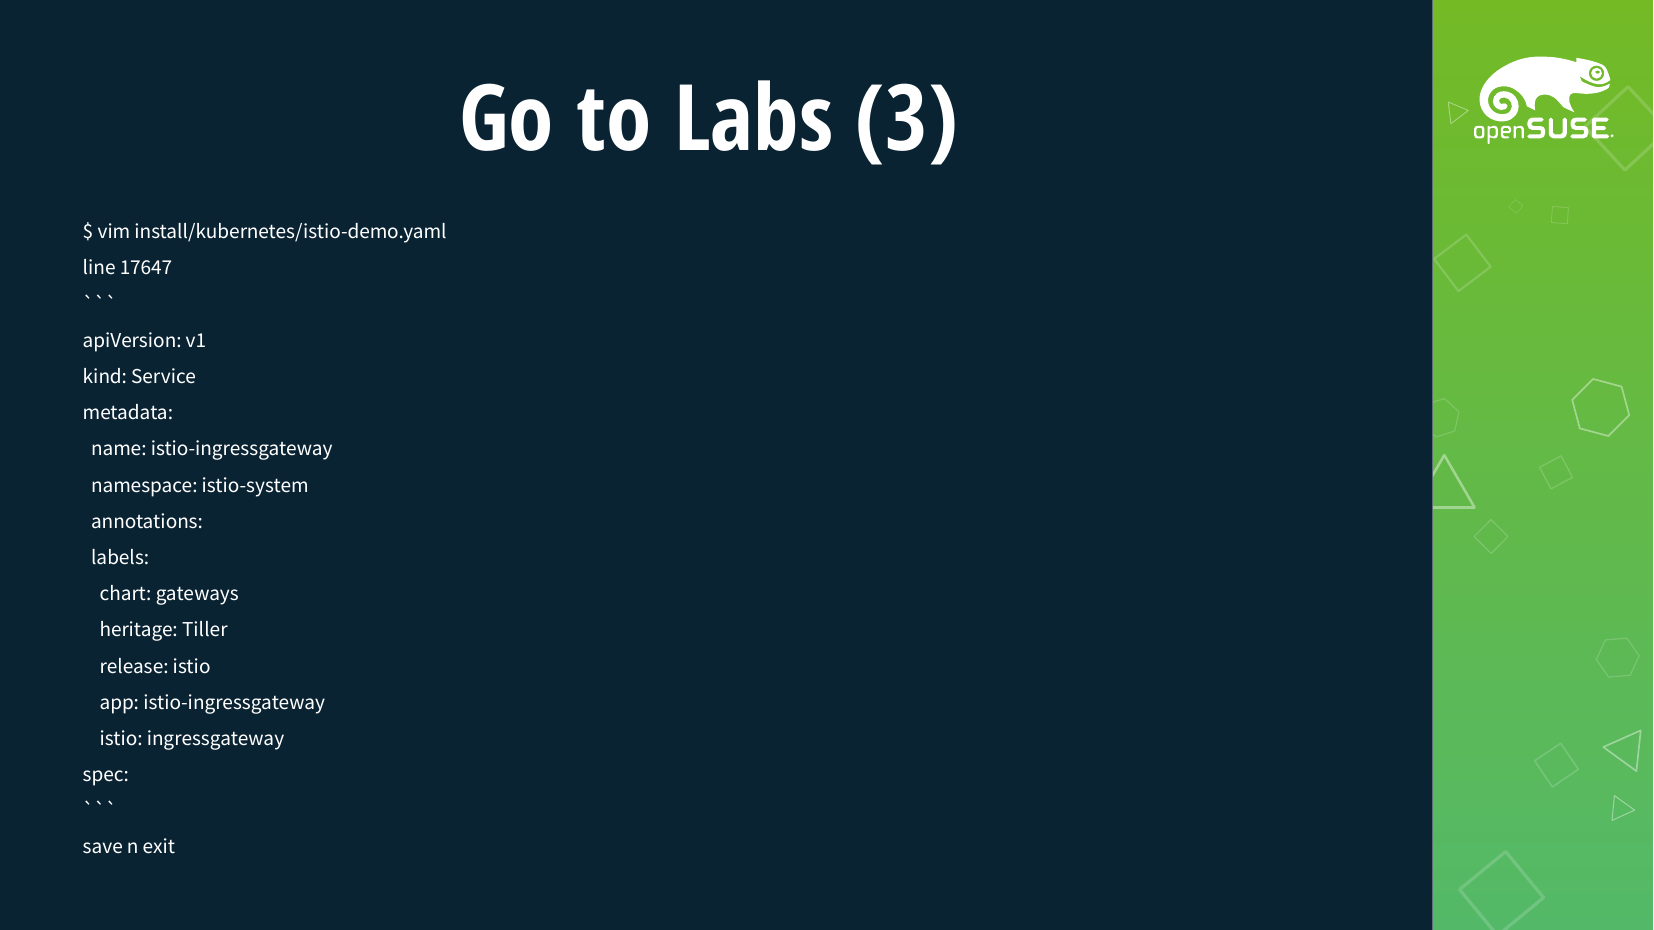

# Go to Labs (3)
$ vim install/kubernetes/istio-demo.yaml
line 17647
```
apiVersion: v1
kind: Service
metadata:
 name: istio-ingressgateway
 namespace: istio-system
 annotations:
 labels:
 chart: gateways
 heritage: Tiller
 release: istio
 app: istio-ingressgateway
 istio: ingressgateway
spec:
```
save n exit